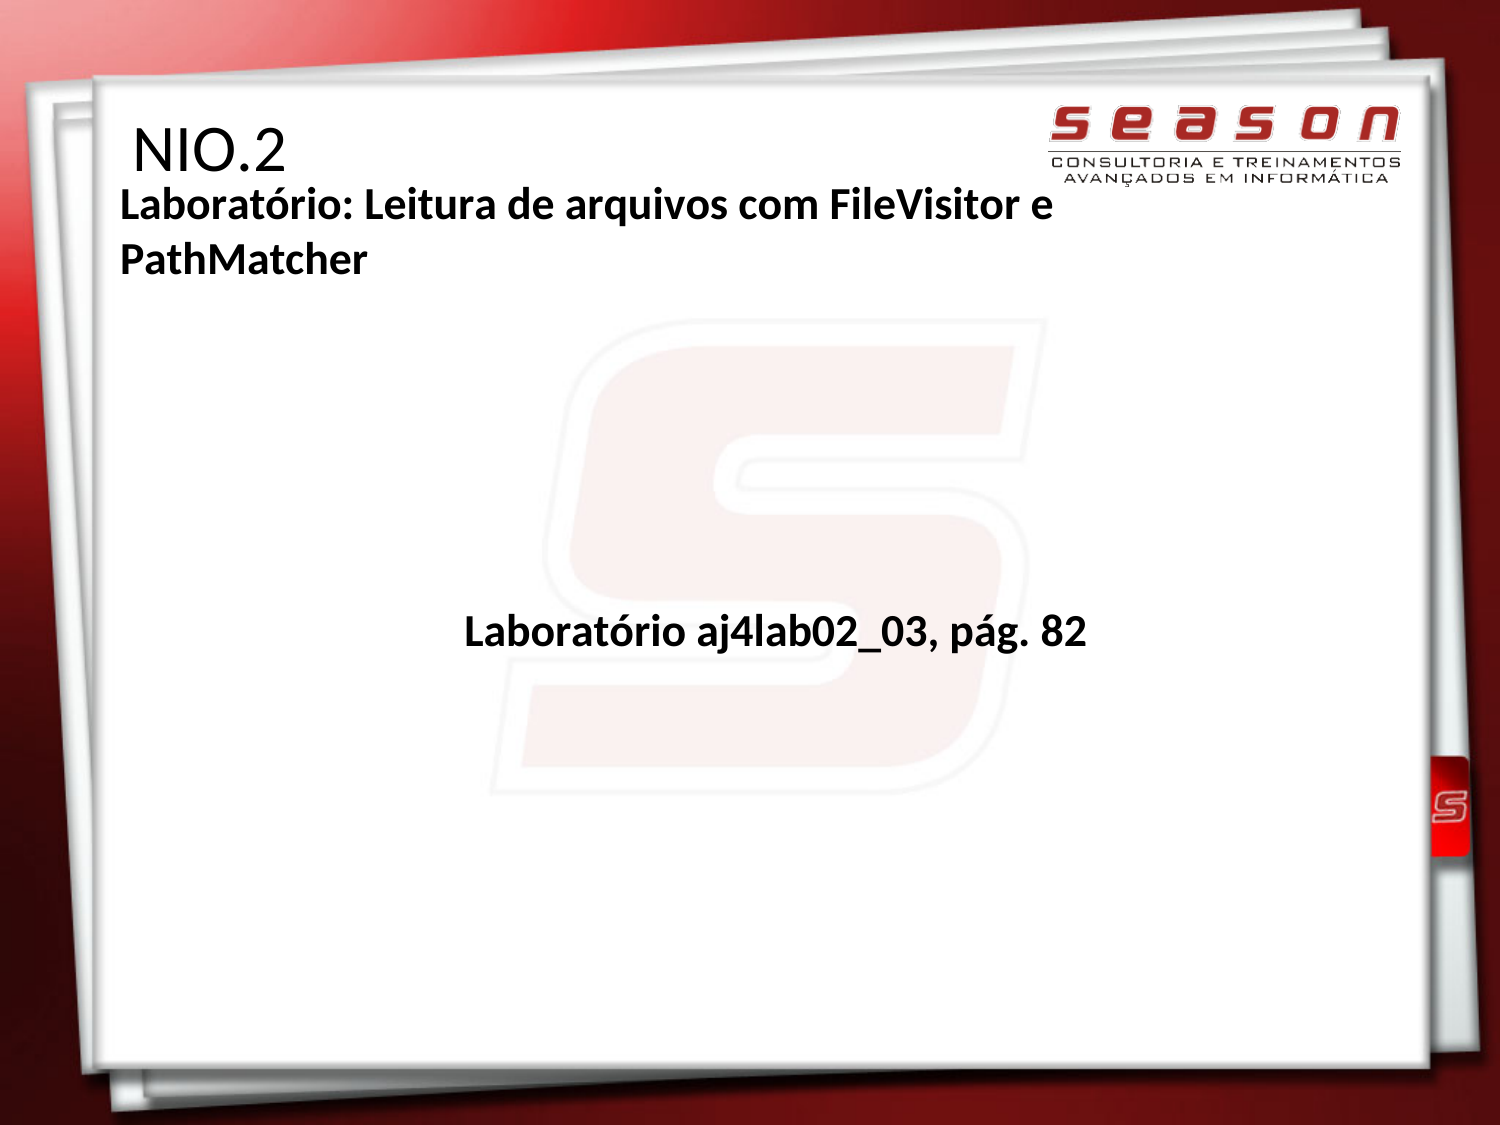

# NIO.2
Laboratório: Leitura de arquivos com FileVisitor e PathMatcher
Laboratório aj4lab02_03, pág. 82